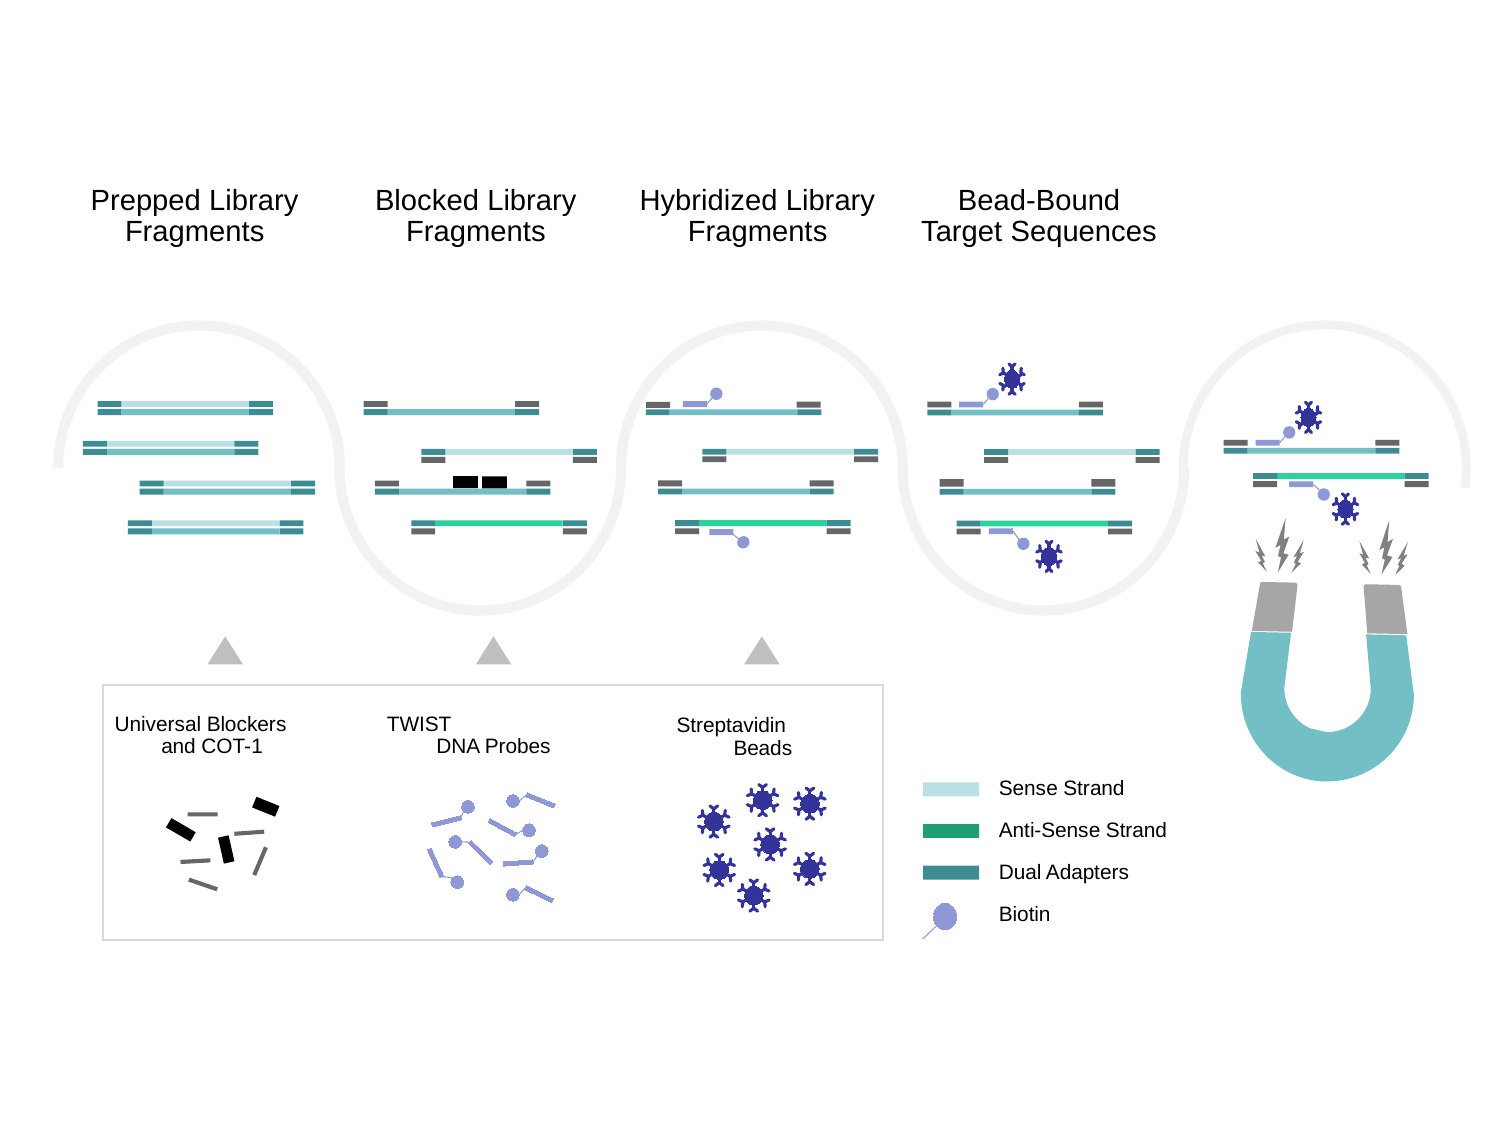

Prepped Library
Fragments
Blocked Library
Fragments
Hybridized Library
Fragments
Bead-Bound
Target Sequences
Universal Blockers and COT-1
TWIST DNA Probes
Streptavidin Beads
Sense Strand
Anti-Sense Strand
Dual Adapters
Biotin